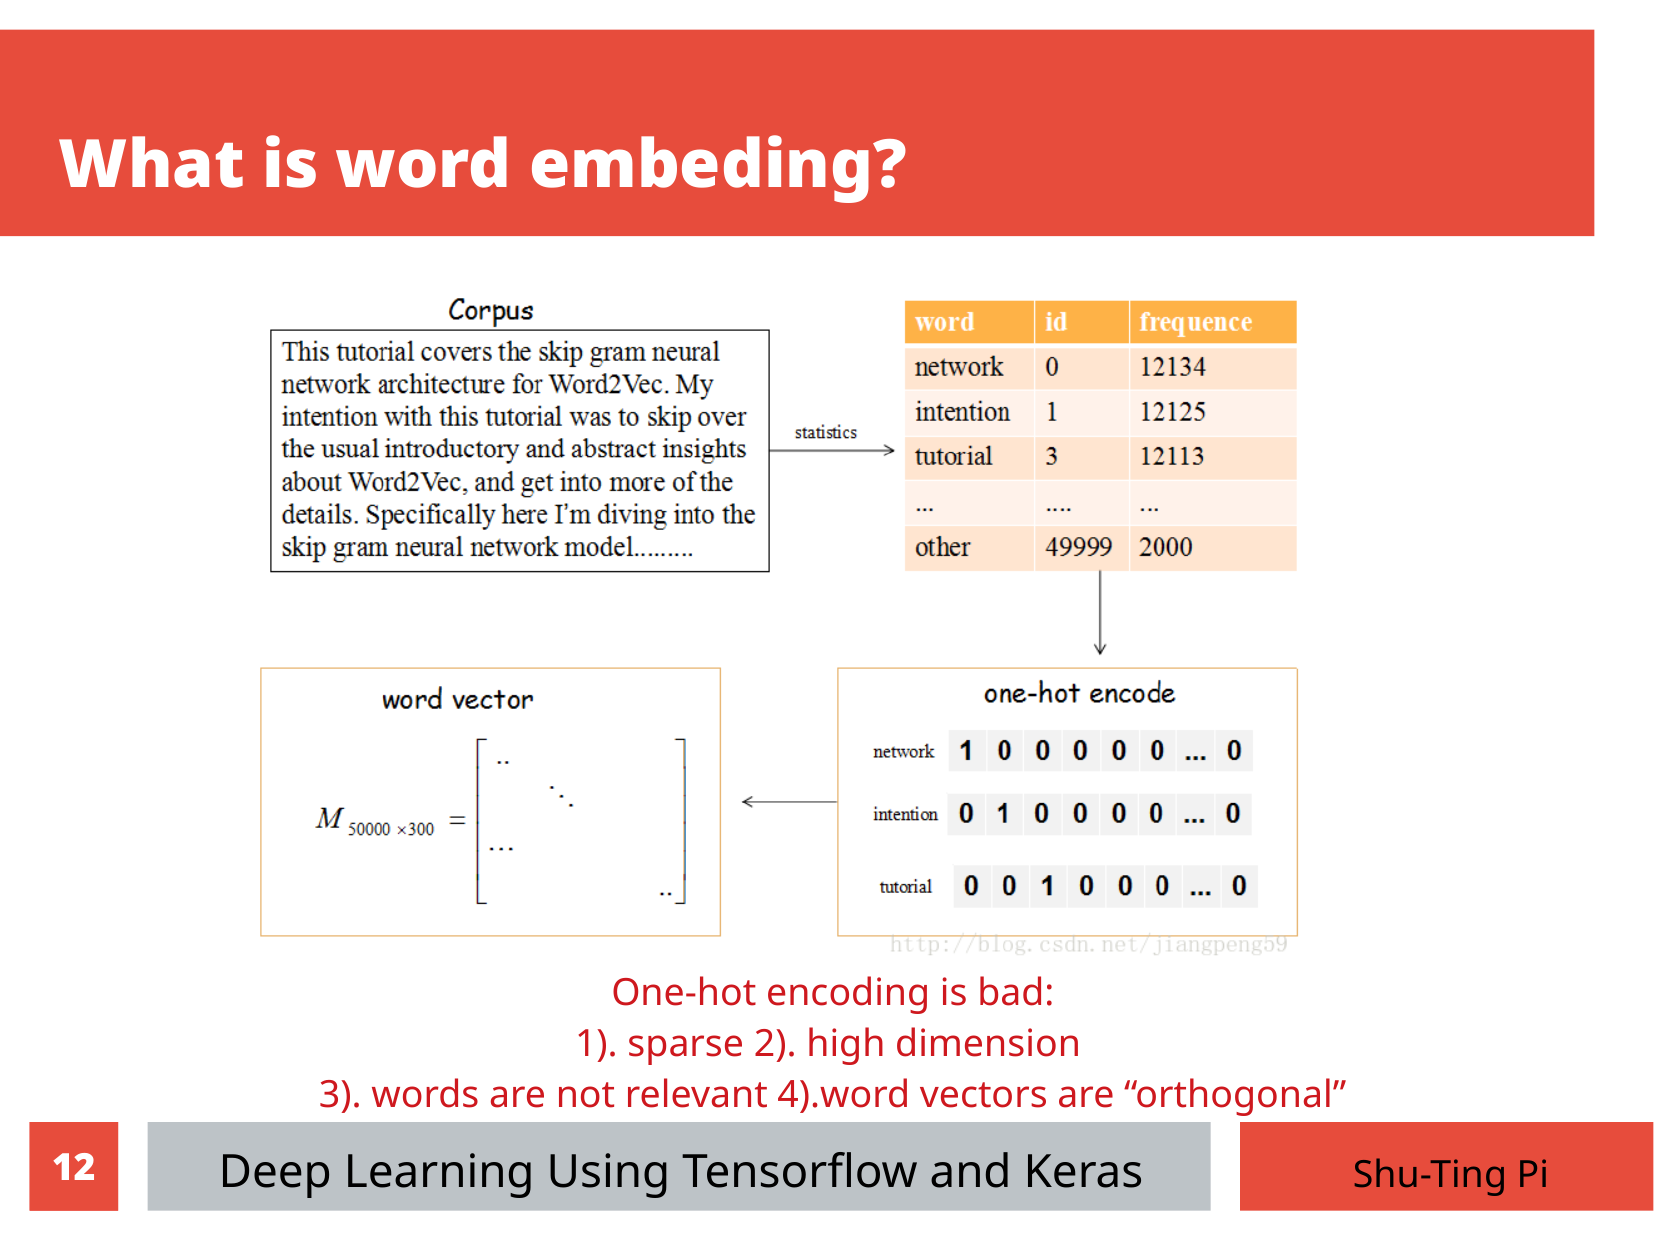

# What is word embeding?
One-hot encoding is bad:
1). sparse 2). high dimension
3). words are not relevant 4).word vectors are “orthogonal”
12
Deep Learning Using Tensorflow and Keras
Shu-Ting Pi